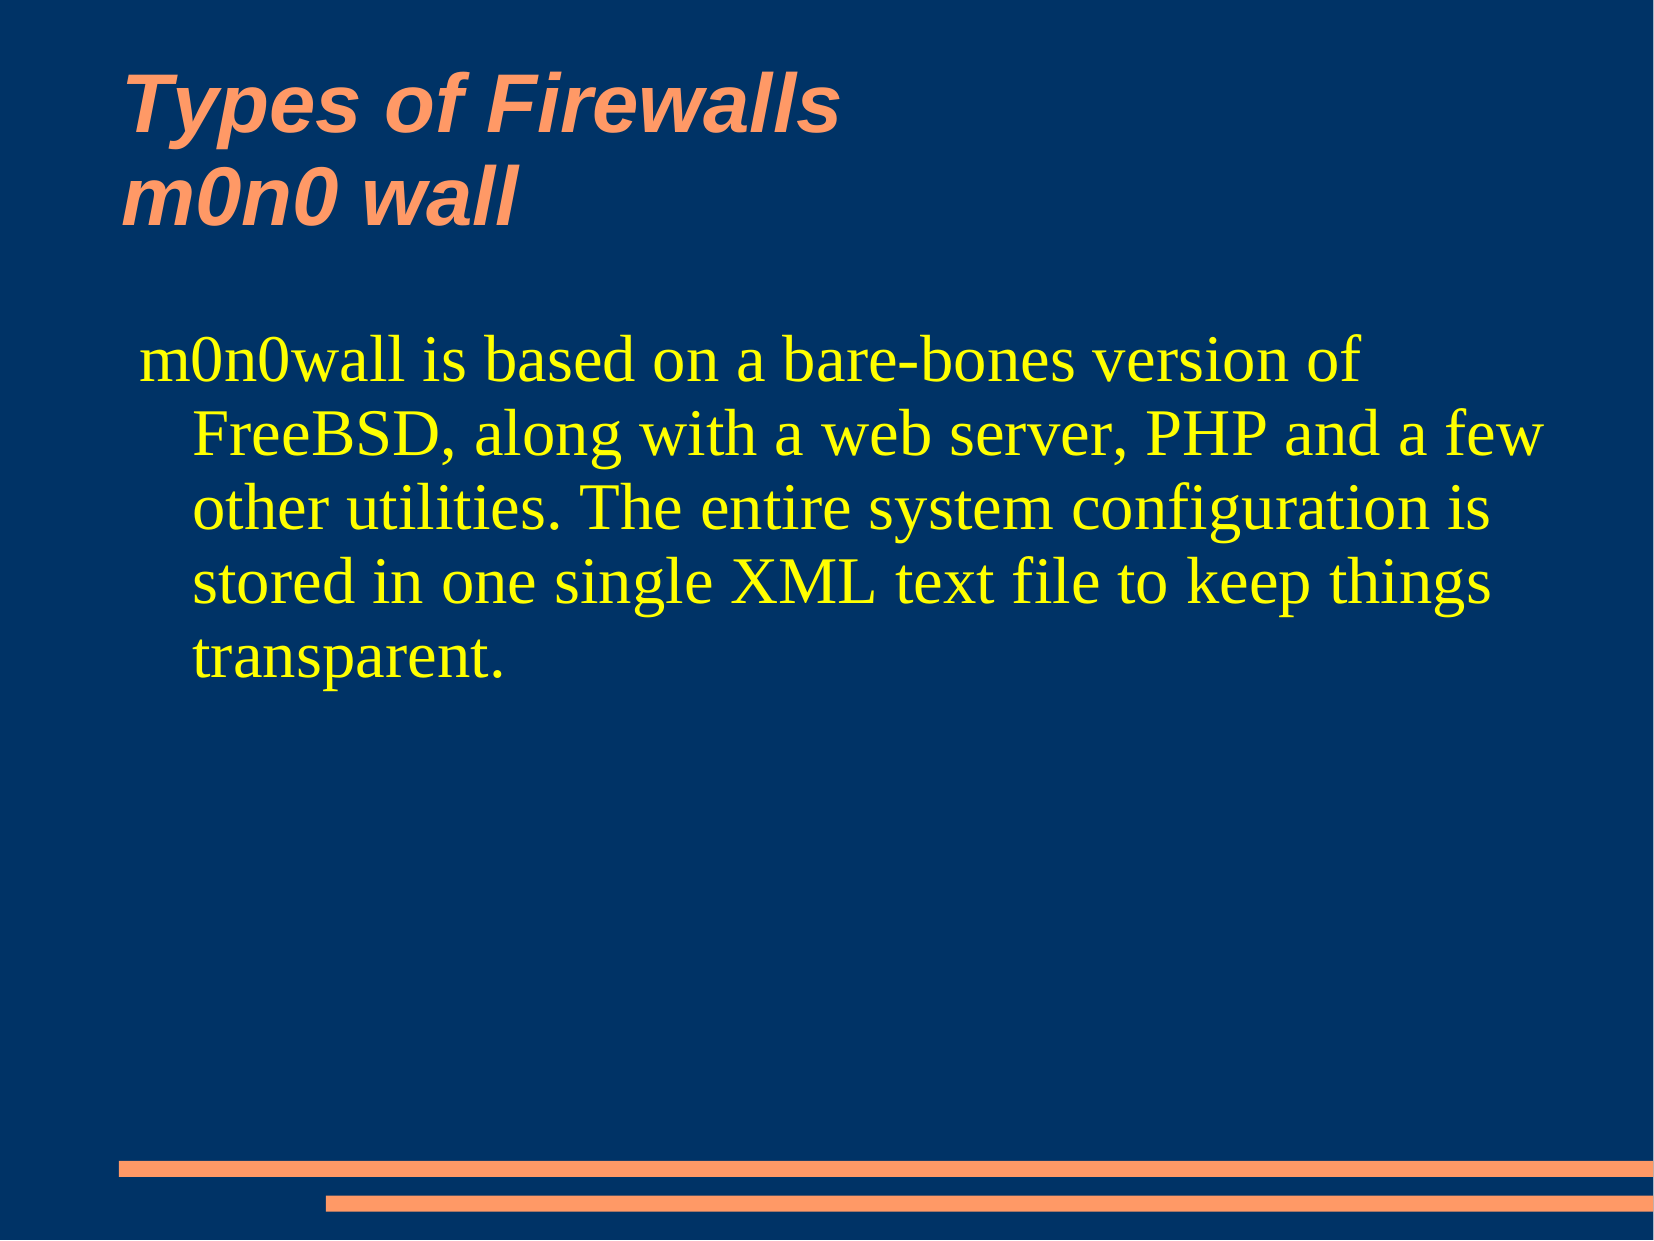

# Types of Firewalls m0n0 wall
m0n0wall is based on a bare-bones version of FreeBSD, along with a web server, PHP and a few other utilities. The entire system configuration is stored in one single XML text file to keep things transparent.